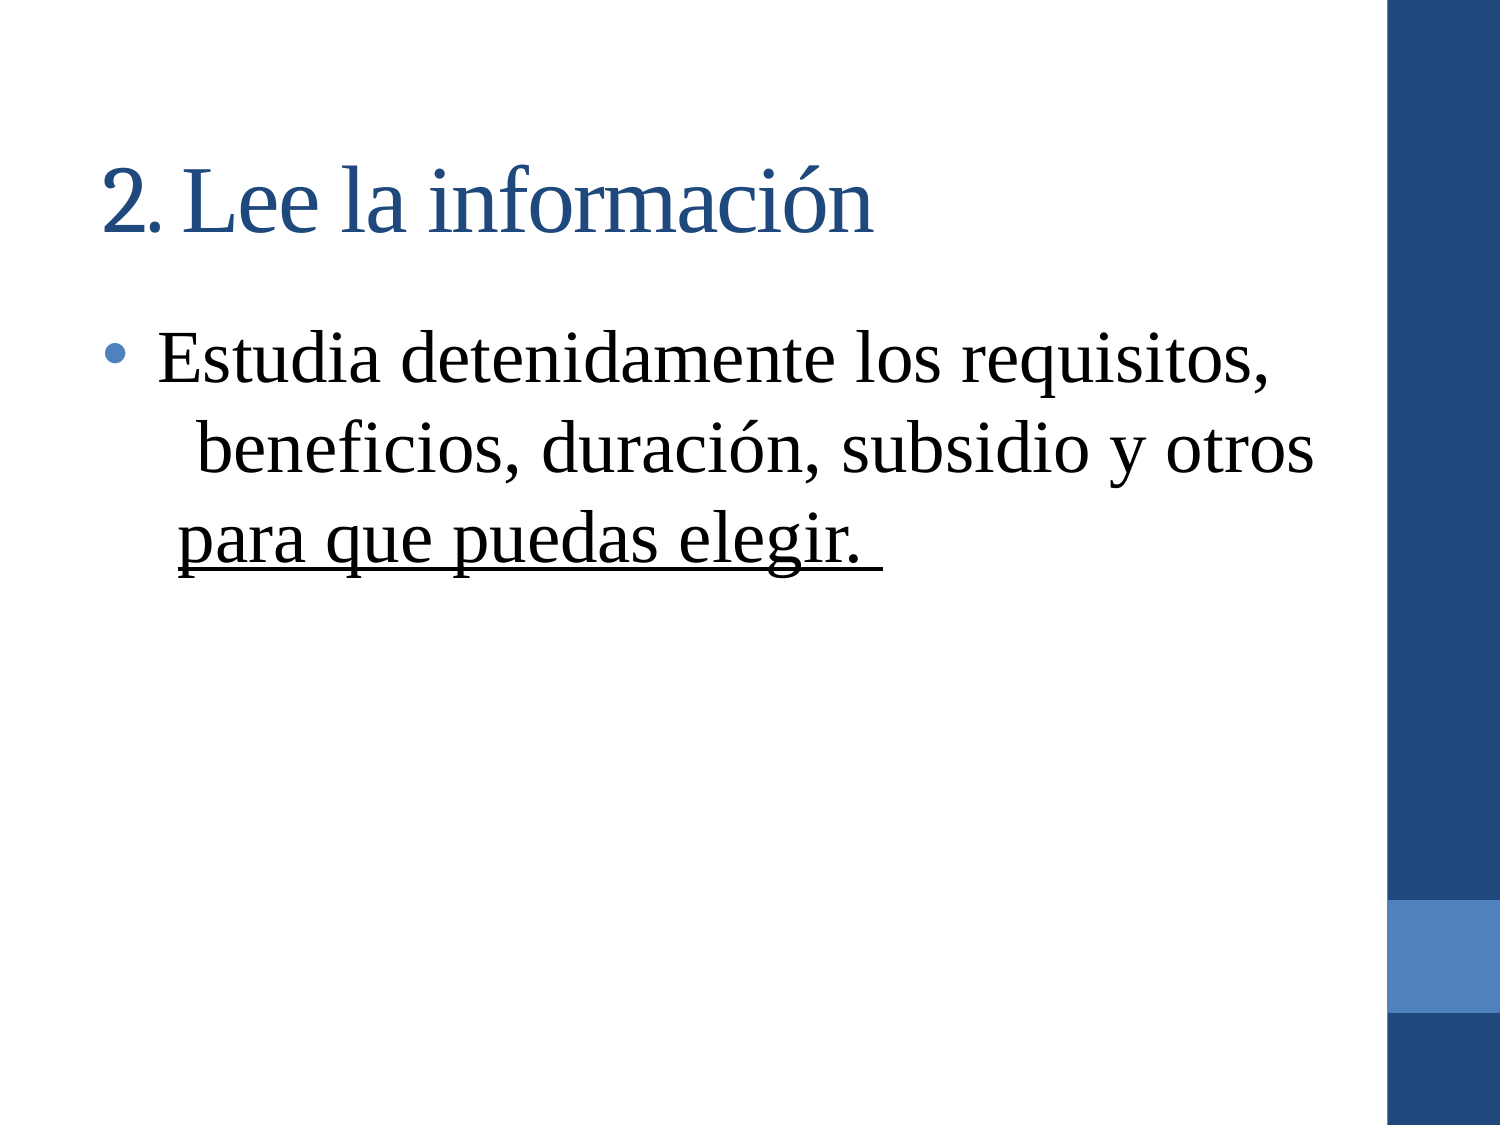

# 2. Lee la información
 Estudia detenidamente los requisitos, beneficios, duración, subsidio y otros para que puedas elegir.